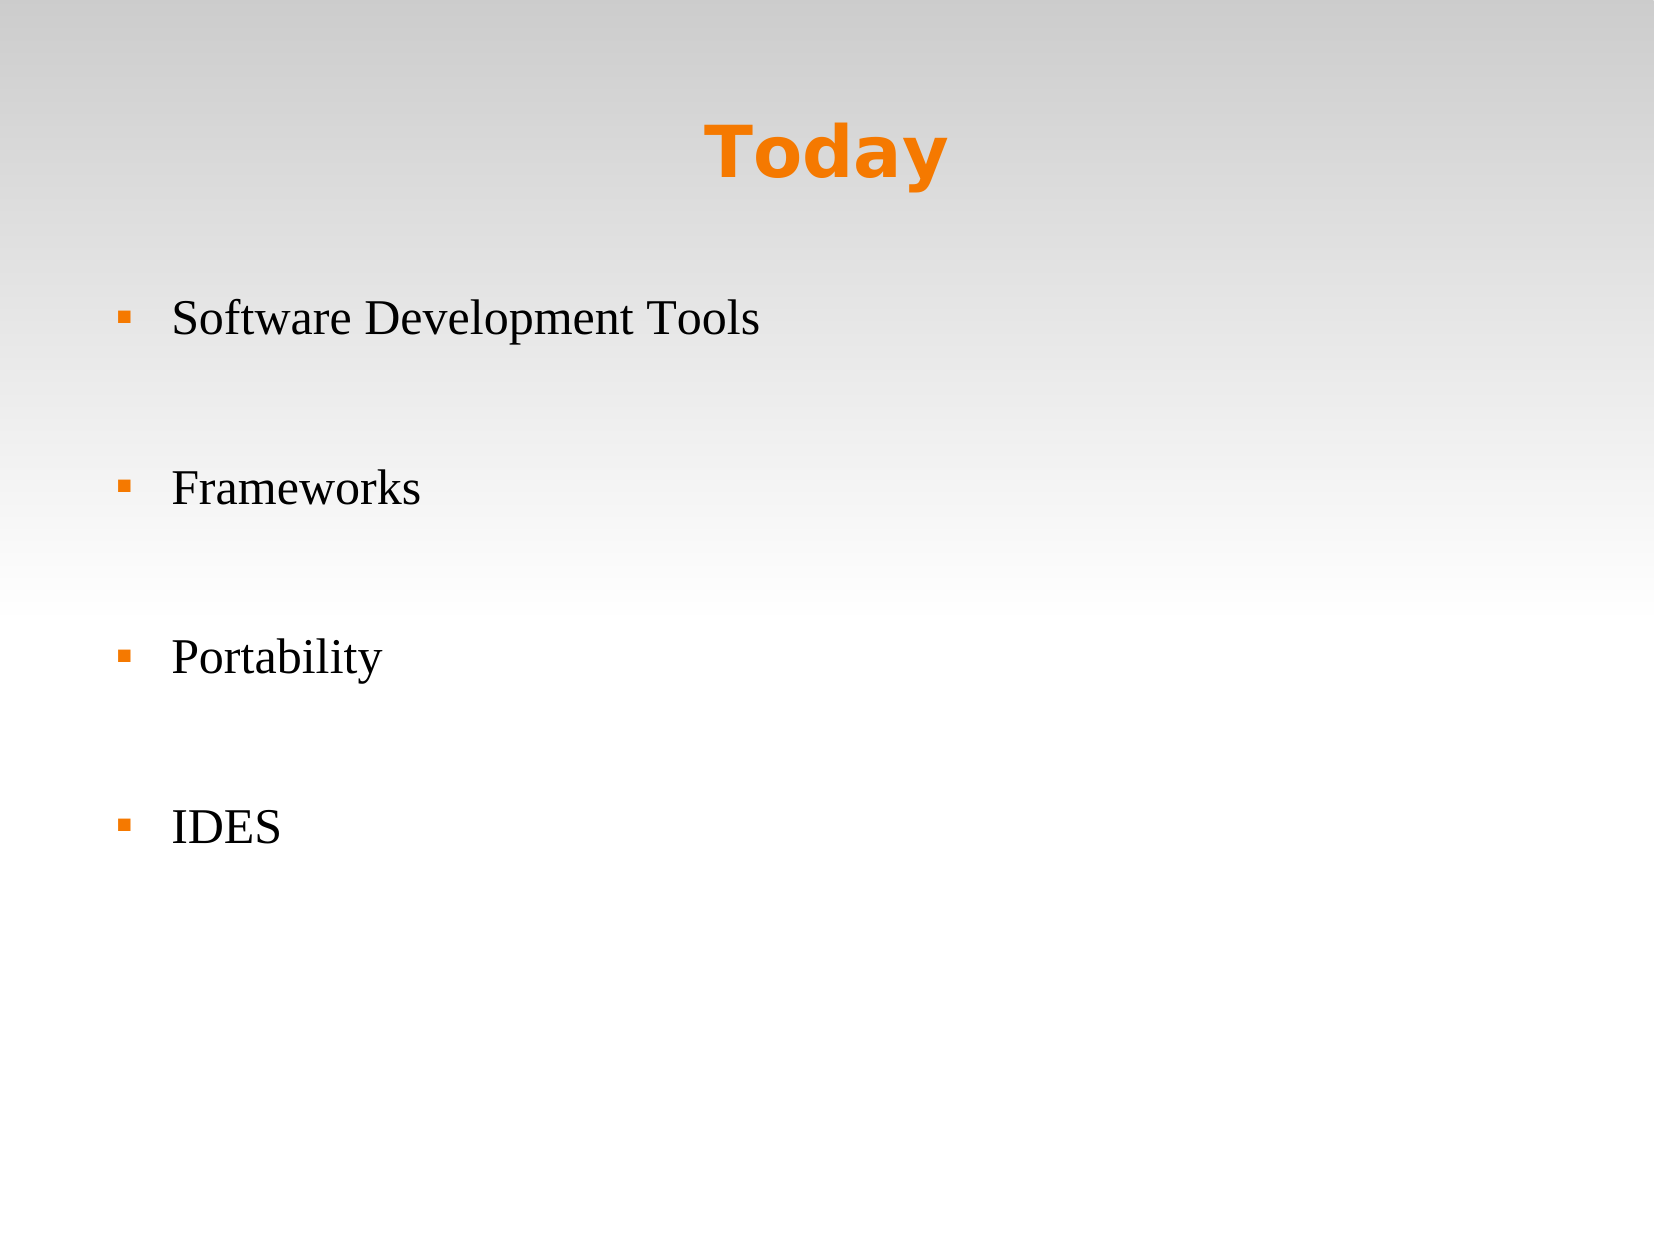

# Today
Software Development Tools
Frameworks
Portability
IDES